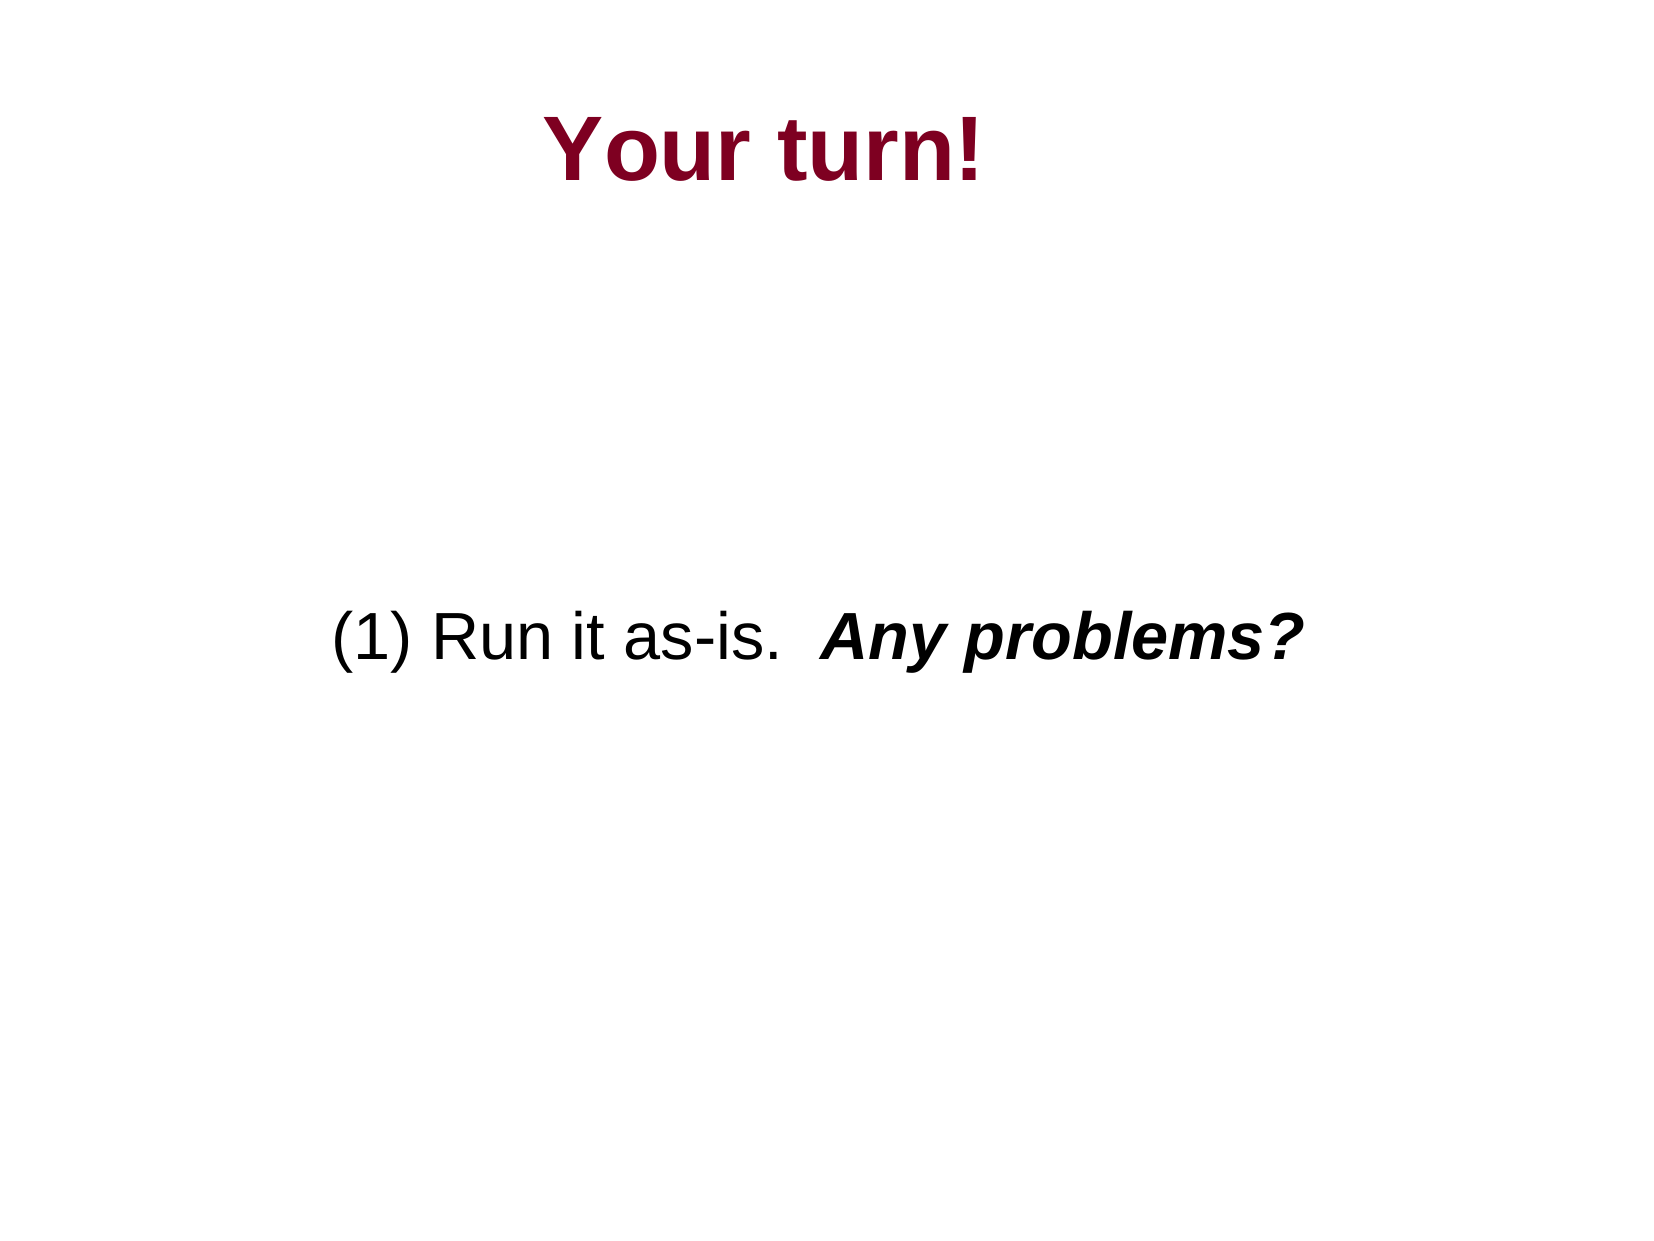

# Your turn!
(1) Run it as-is. Any problems?